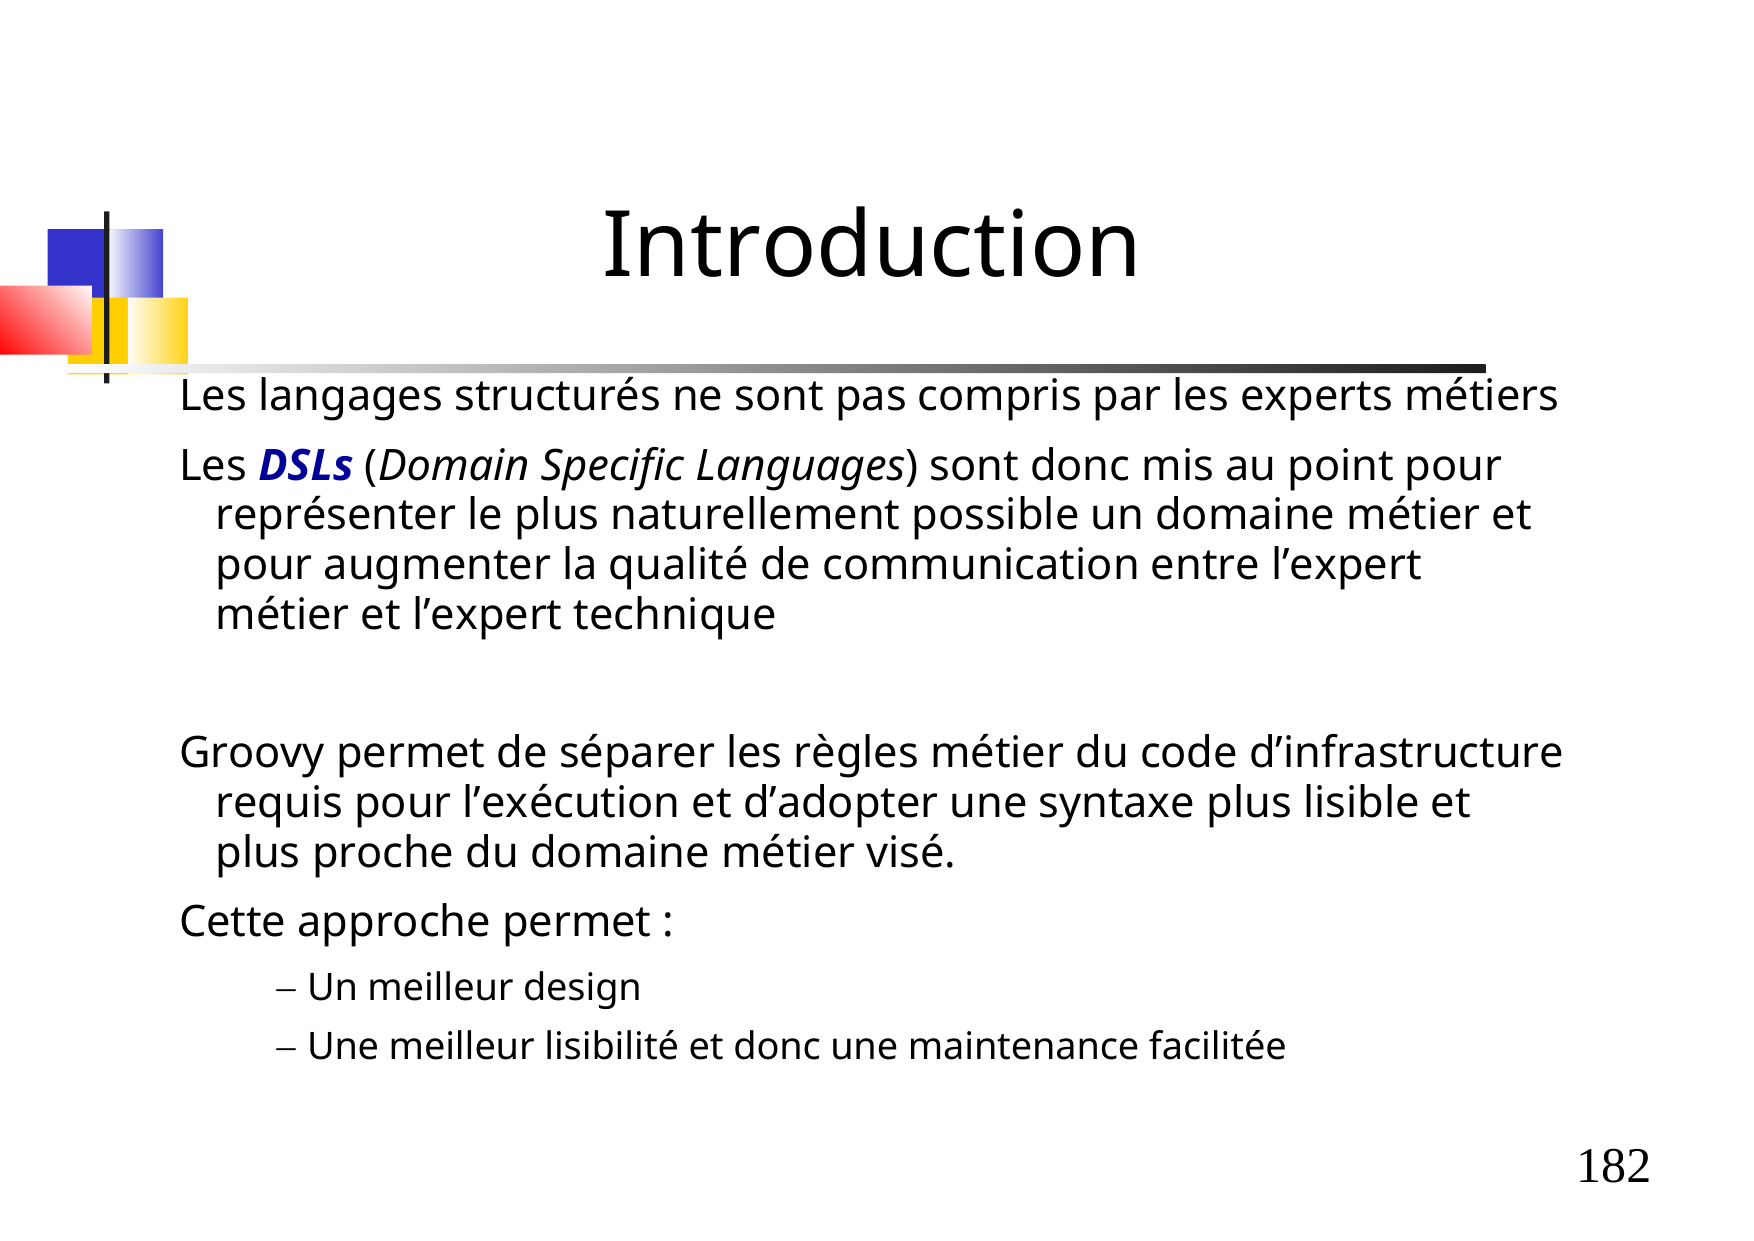

# Introduction
Les langages structurés ne sont pas compris par les experts métiers
Les DSLs (Domain Specific Languages) sont donc mis au point pour représenter le plus naturellement possible un domaine métier et pour augmenter la qualité de communication entre l’expert métier et l’expert technique
Groovy permet de séparer les règles métier du code d’infrastructure requis pour l’exécution et d’adopter une syntaxe plus lisible et plus proche du domaine métier visé.
Cette approche permet :
Un meilleur design
Une meilleur lisibilité et donc une maintenance facilitée